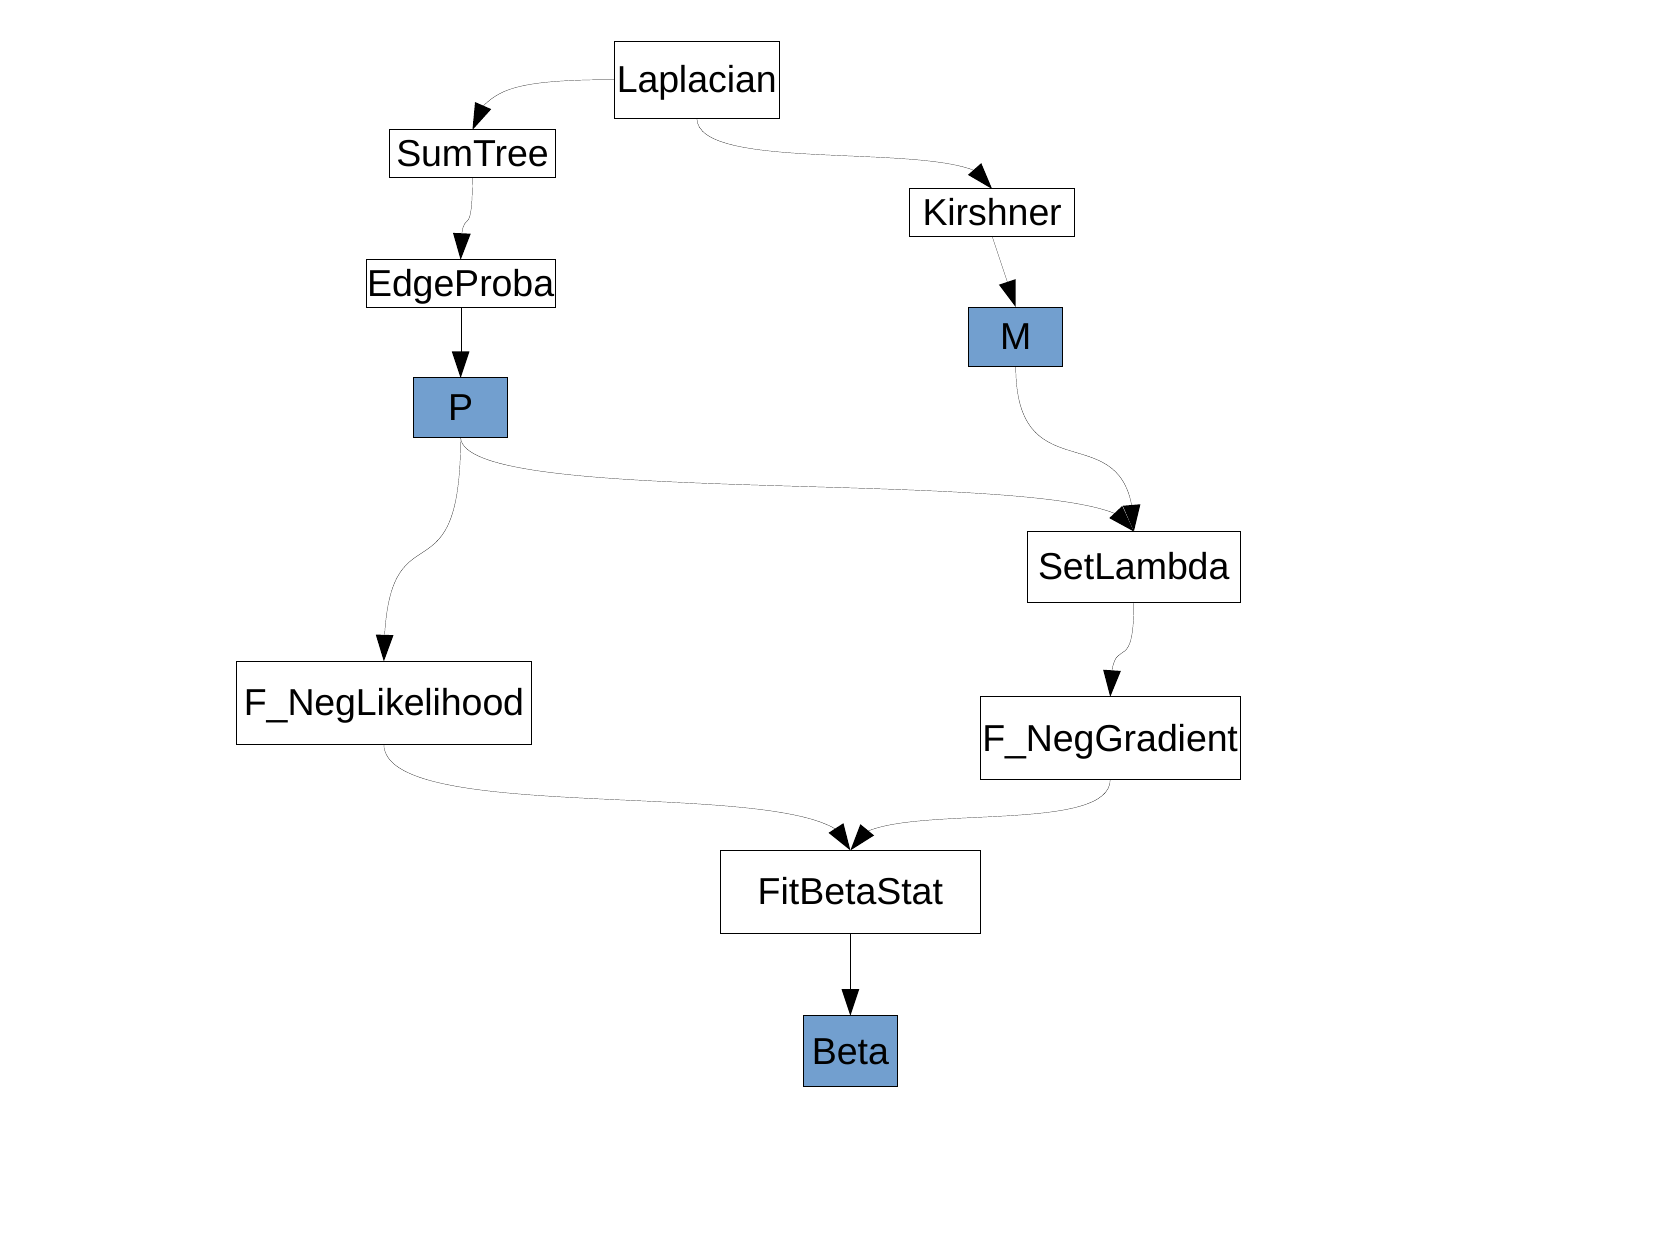

Laplacian
SumTree
Kirshner
EdgeProba
M
P
SetLambda
F_NegLikelihood
F_NegGradient
FitBetaStat
Beta